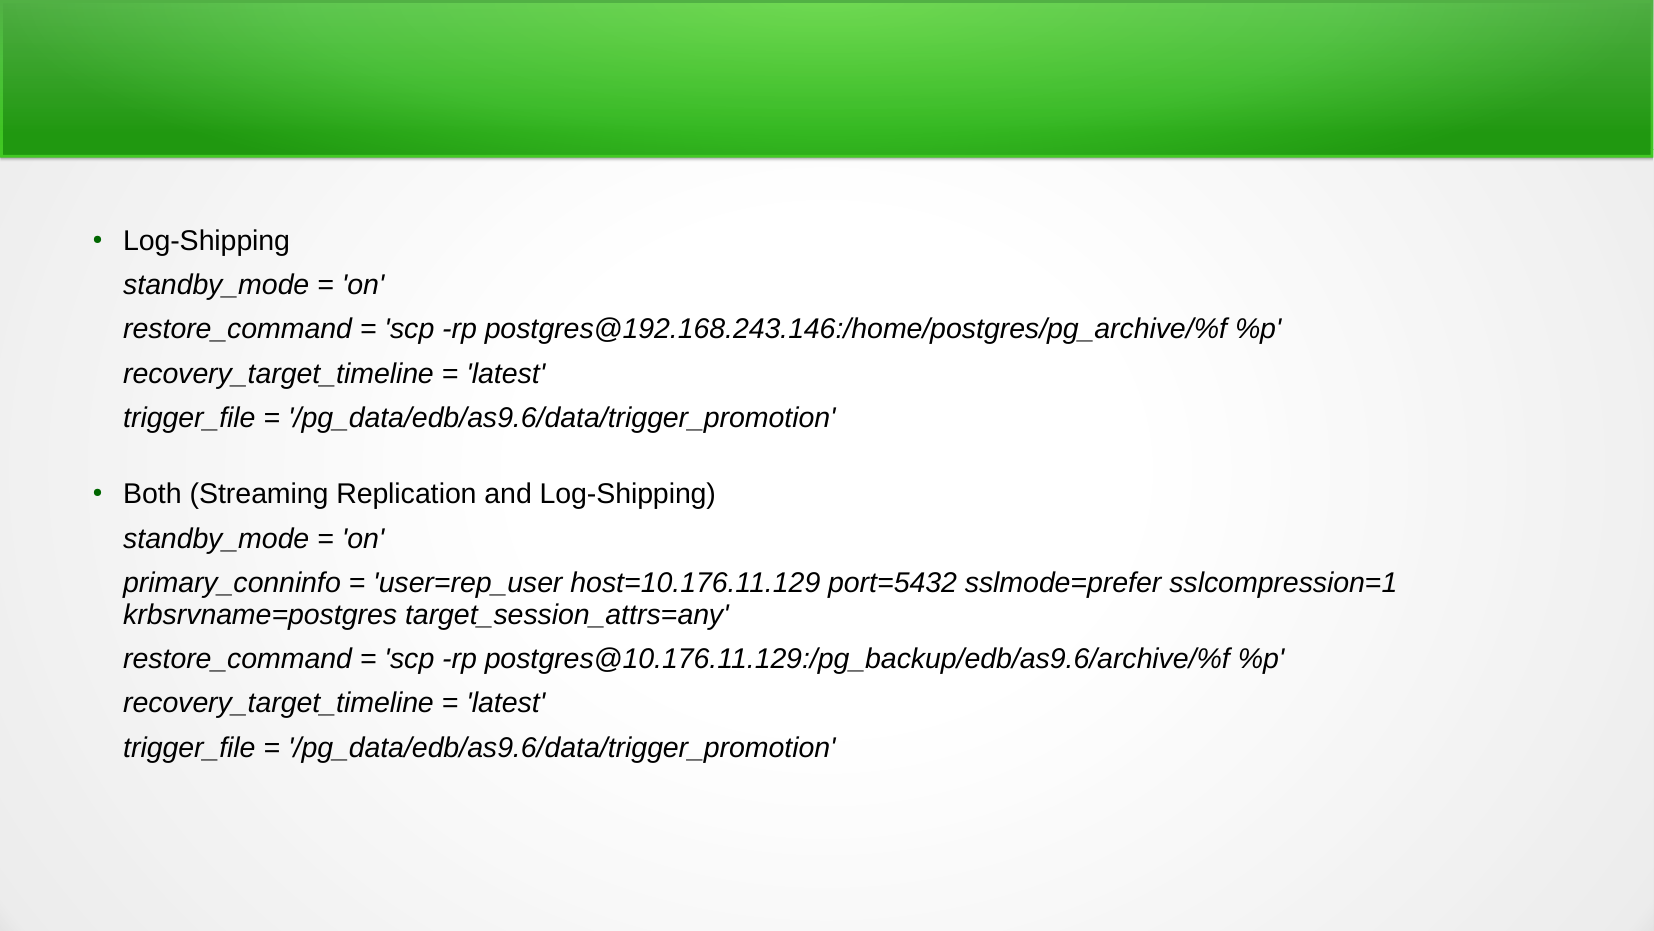

#
Log-Shipping
standby_mode = 'on'
restore_command = 'scp -rp postgres@192.168.243.146:/home/postgres/pg_archive/%f %p'
recovery_target_timeline = 'latest'
trigger_file = '/pg_data/edb/as9.6/data/trigger_promotion'
Both (Streaming Replication and Log-Shipping)
standby_mode = 'on'
primary_conninfo = 'user=rep_user host=10.176.11.129 port=5432 sslmode=prefer sslcompression=1 krbsrvname=postgres target_session_attrs=any'
restore_command = 'scp -rp postgres@10.176.11.129:/pg_backup/edb/as9.6/archive/%f %p'
recovery_target_timeline = 'latest'
trigger_file = '/pg_data/edb/as9.6/data/trigger_promotion'